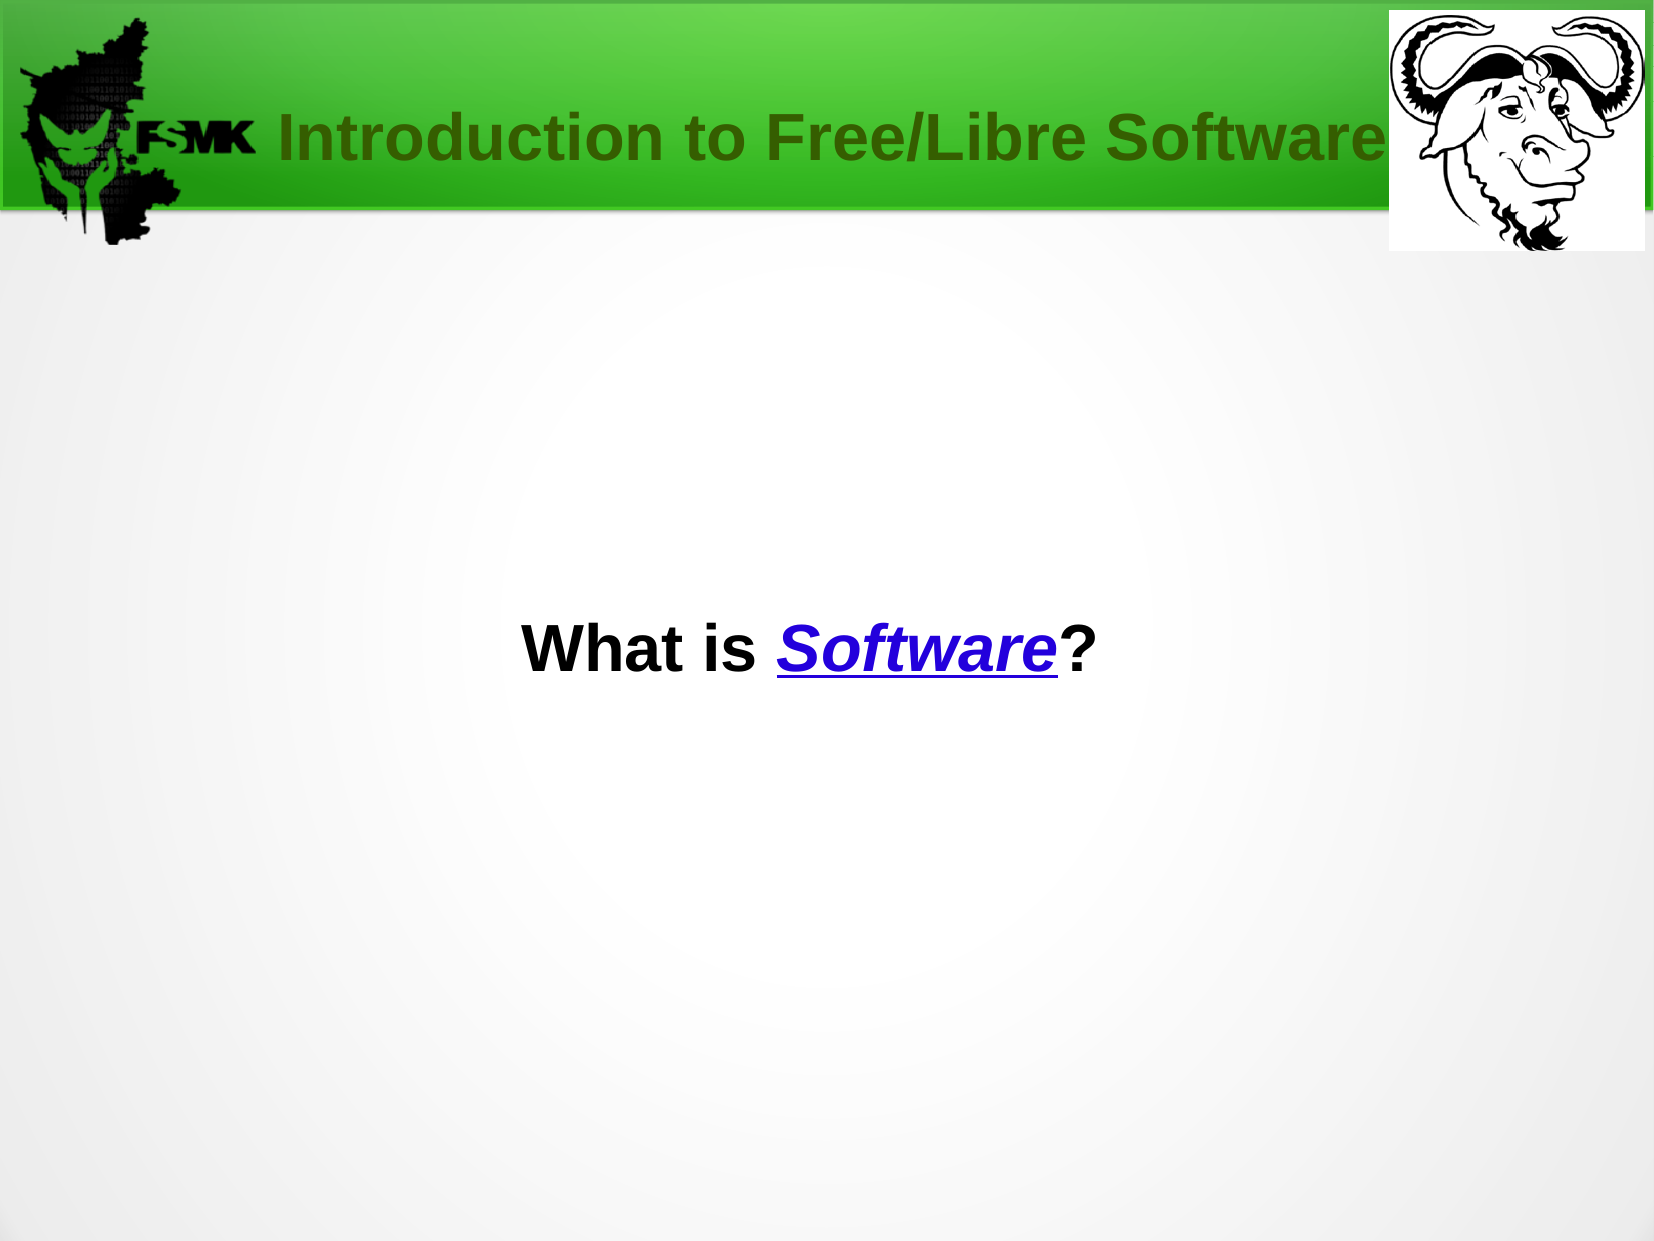

# Introduction to Free/Libre Software
What is Software?